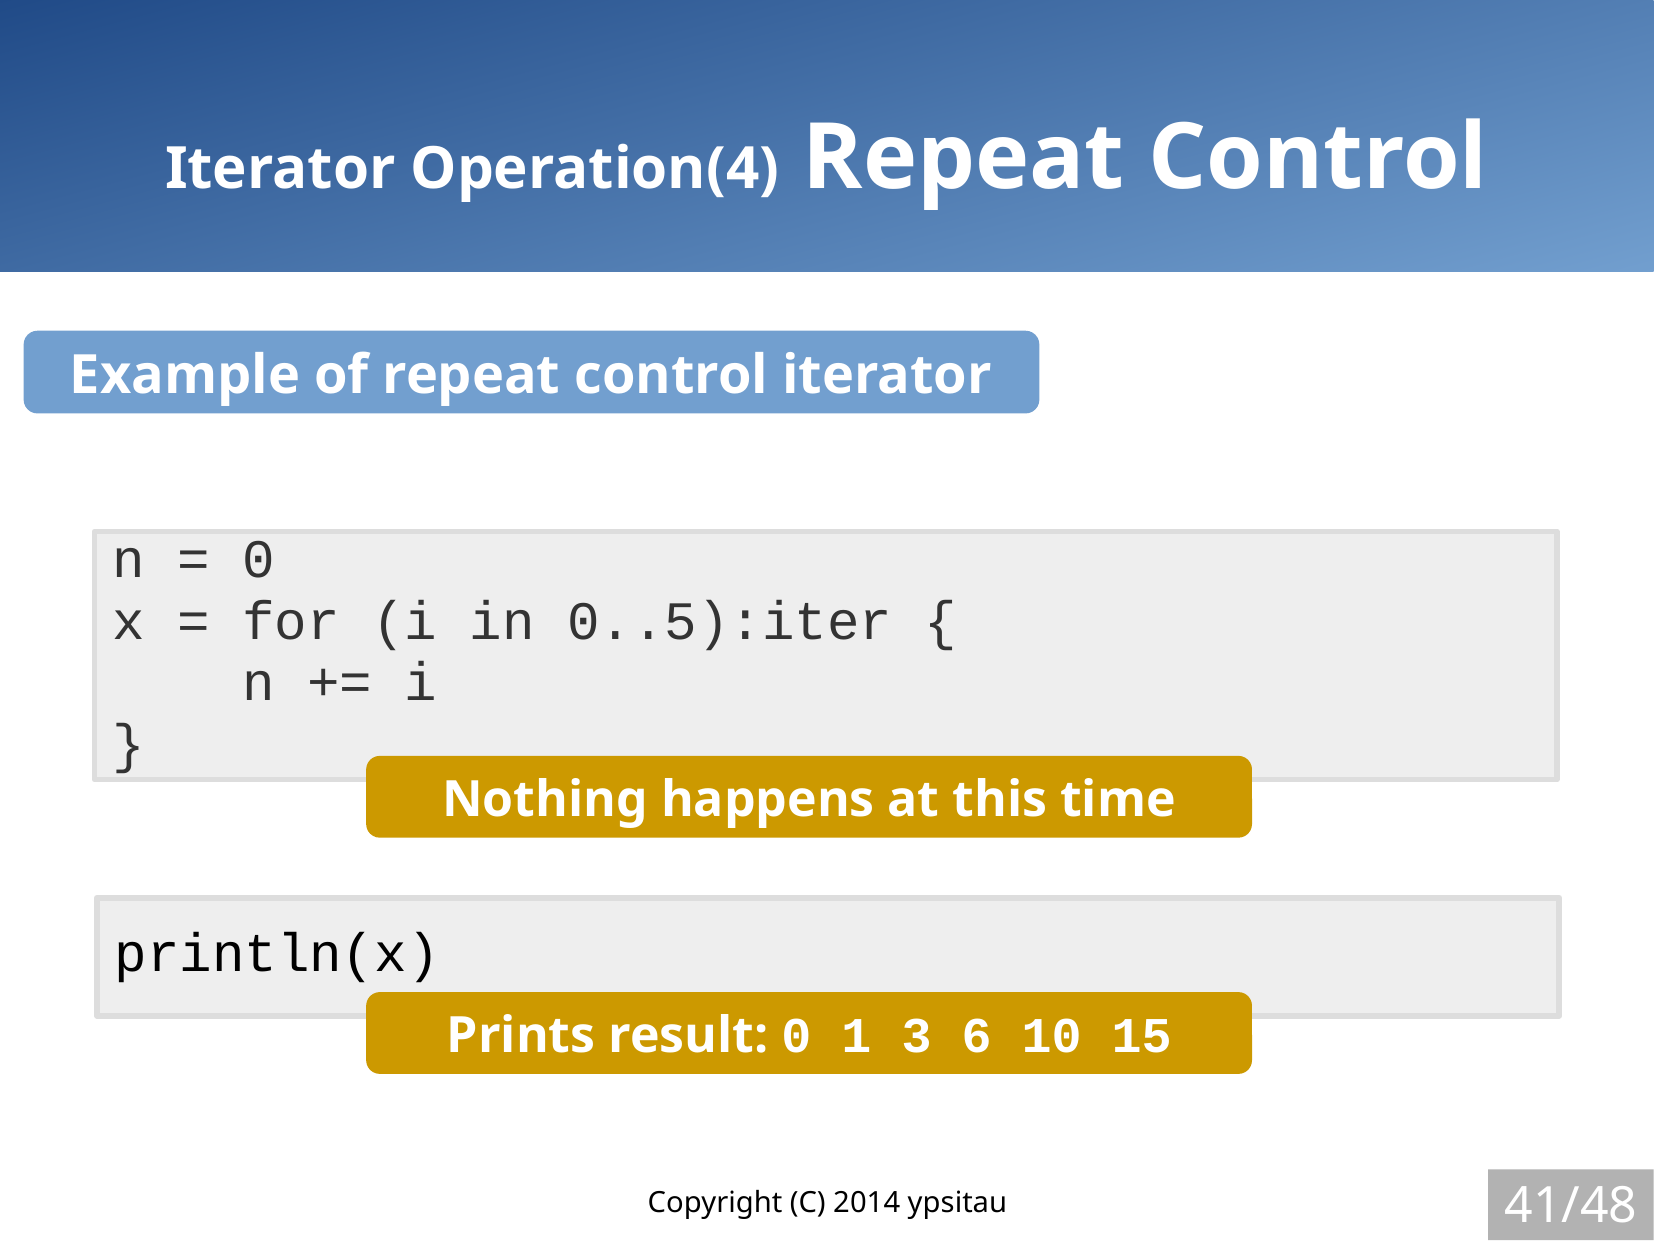

# Iterator Operation(4) Repeat Control
Example of repeat control iterator
n = 0
x = for (i in 0..5):iter {
	n += i
}
Nothing happens at this time
println(x)
Prints result: 0 1 3 6 10 15
41
Copyright (C) 2014 ypsitau